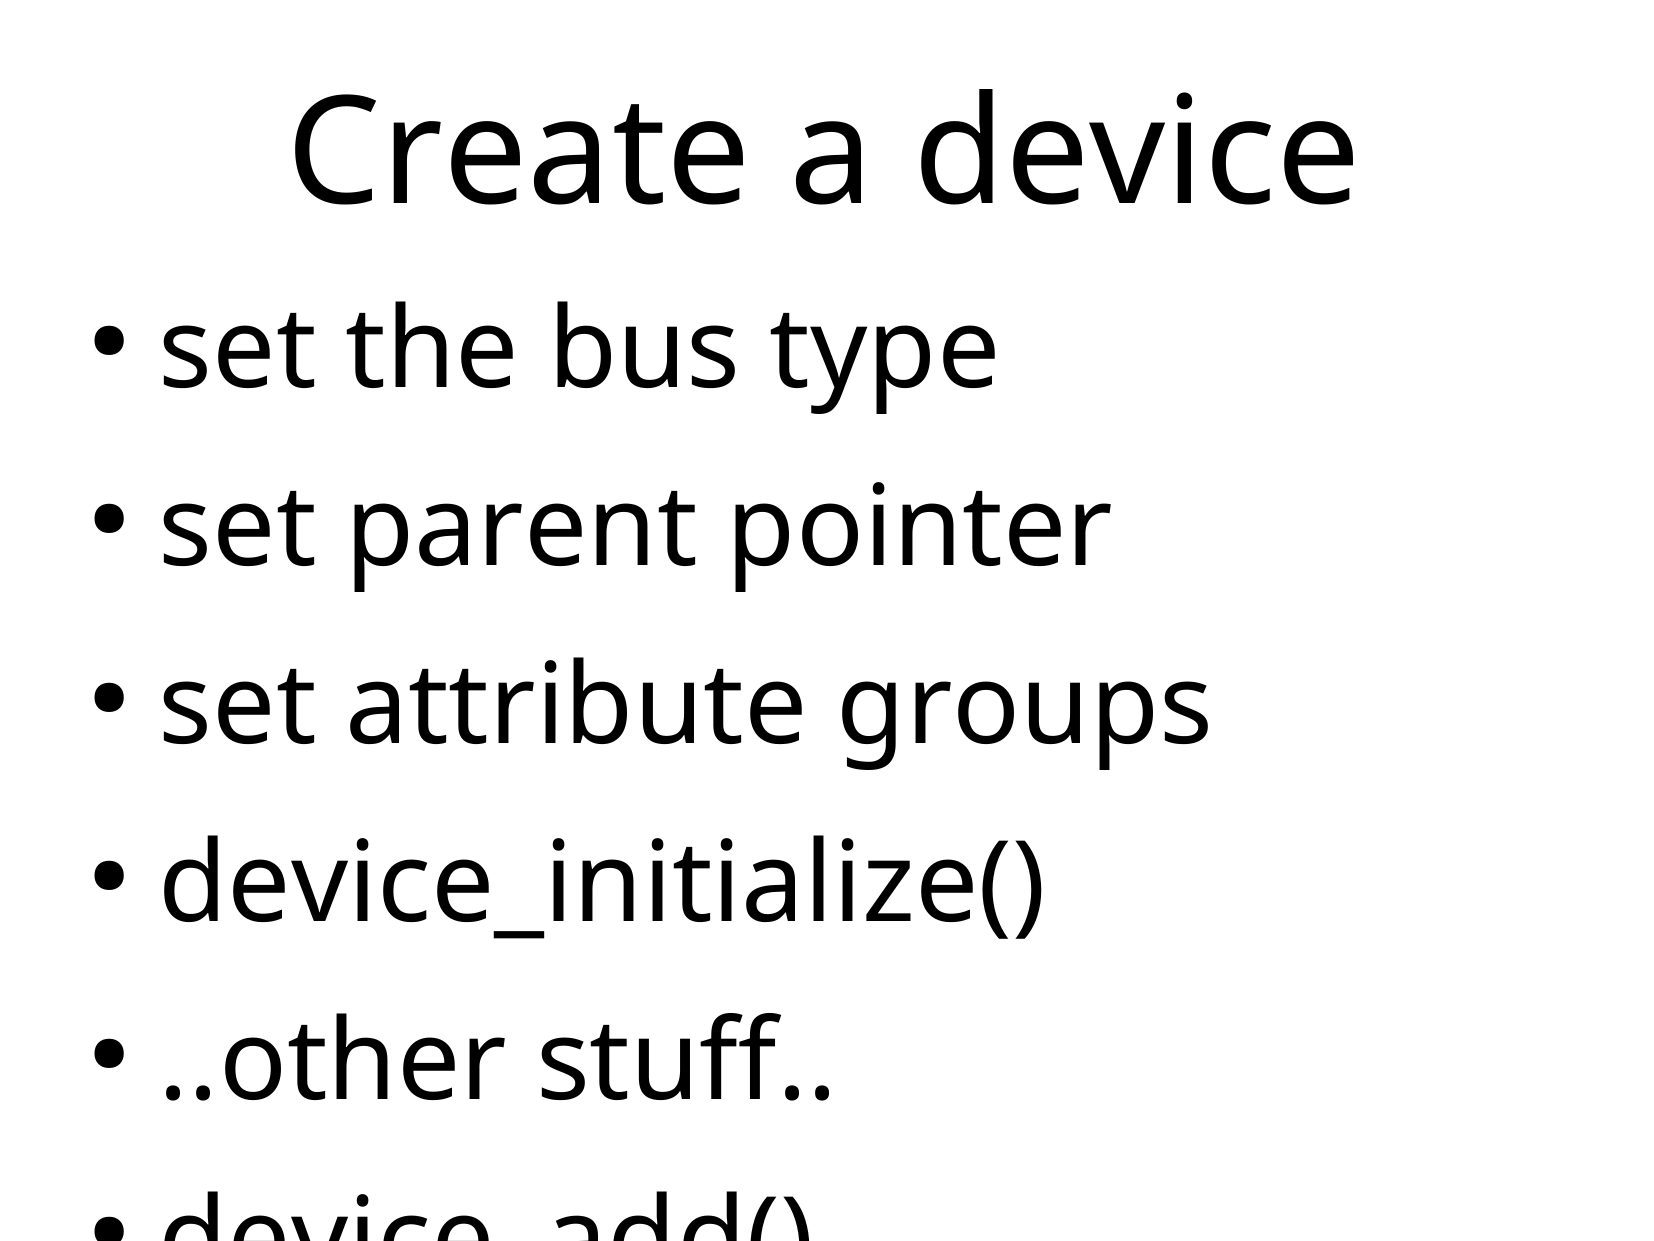

Create a device
 set the bus type
 set parent pointer
 set attribute groups
 device_initialize()
 ..other stuff..
 device_add()